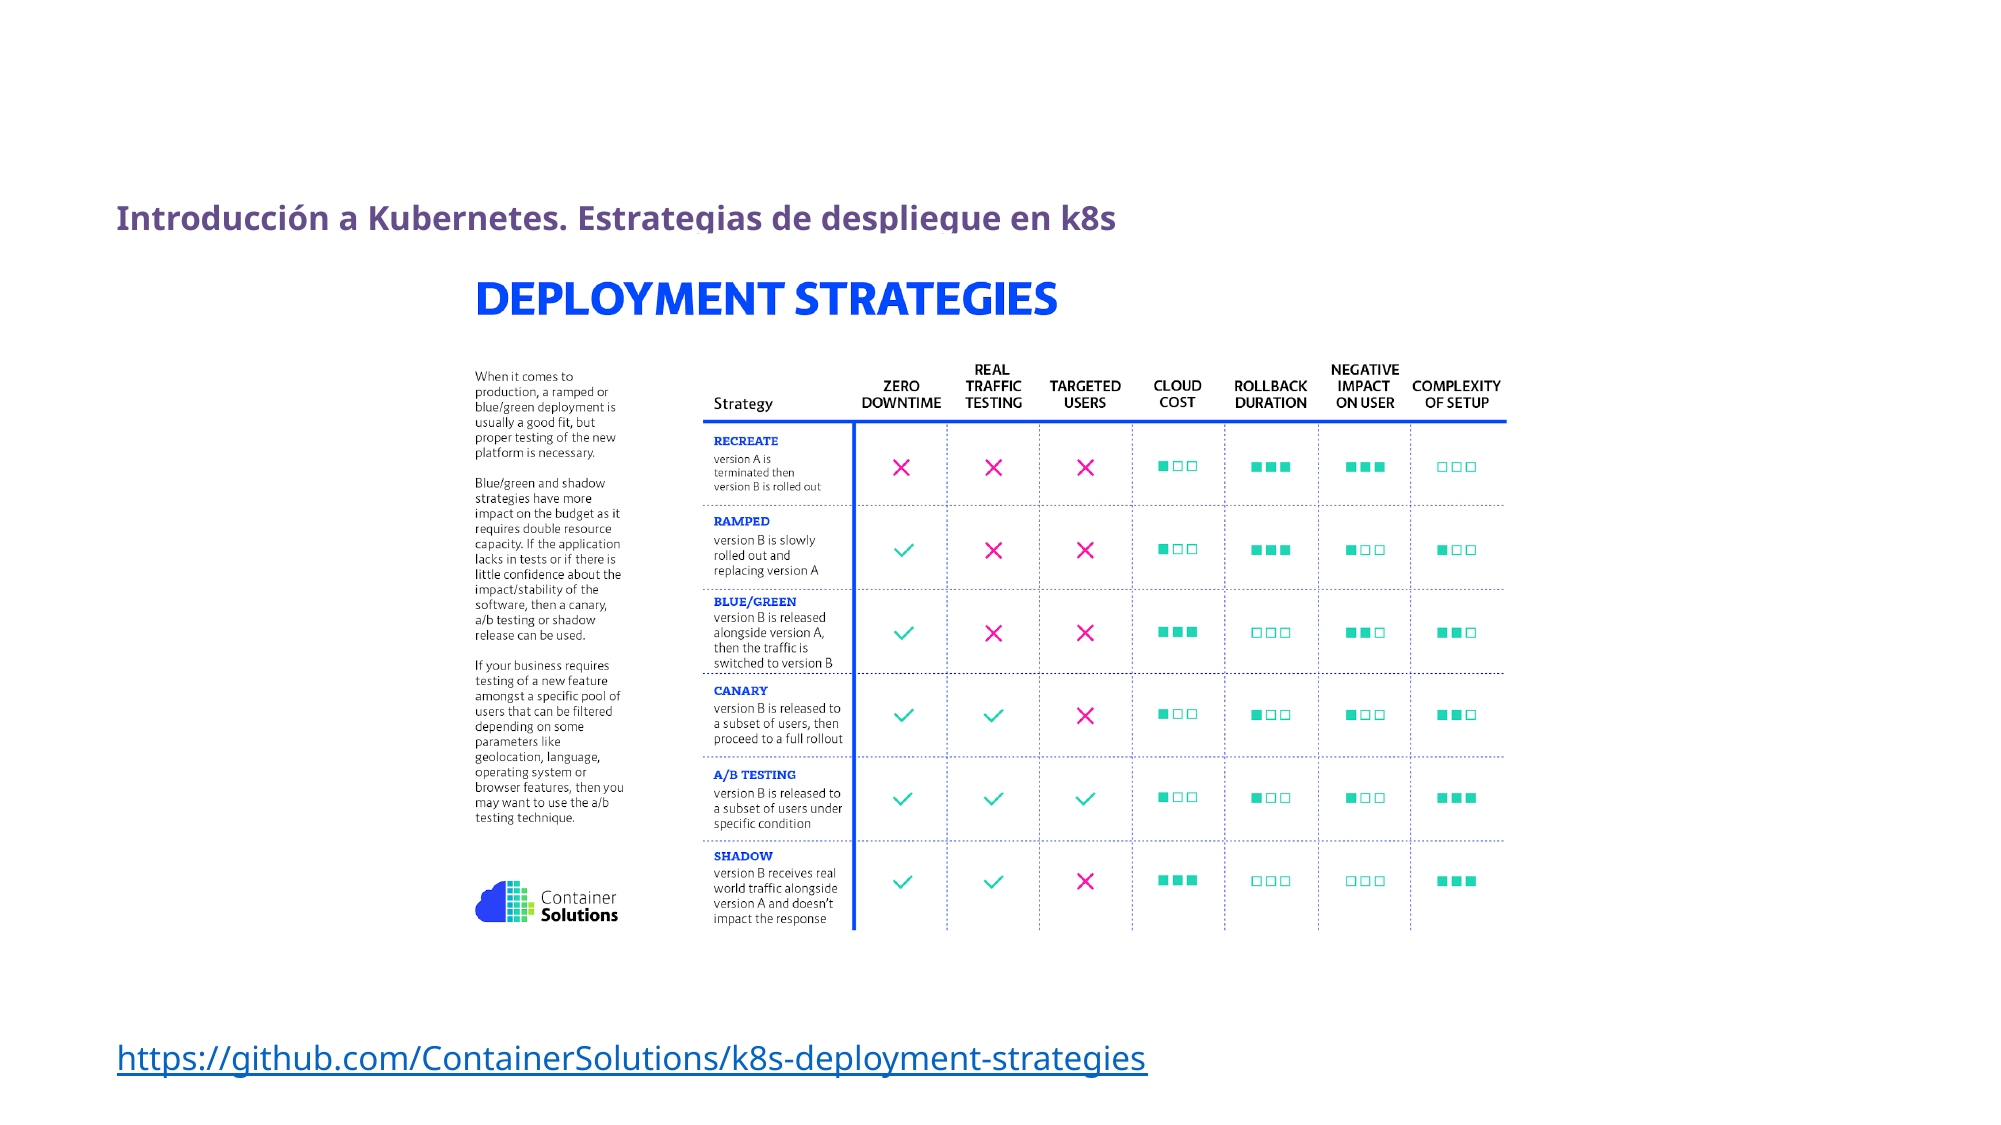

Introducción a Kubernetes. Estrategias de despliegue en k8s
https://github.com/ContainerSolutions/k8s-deployment-strategies